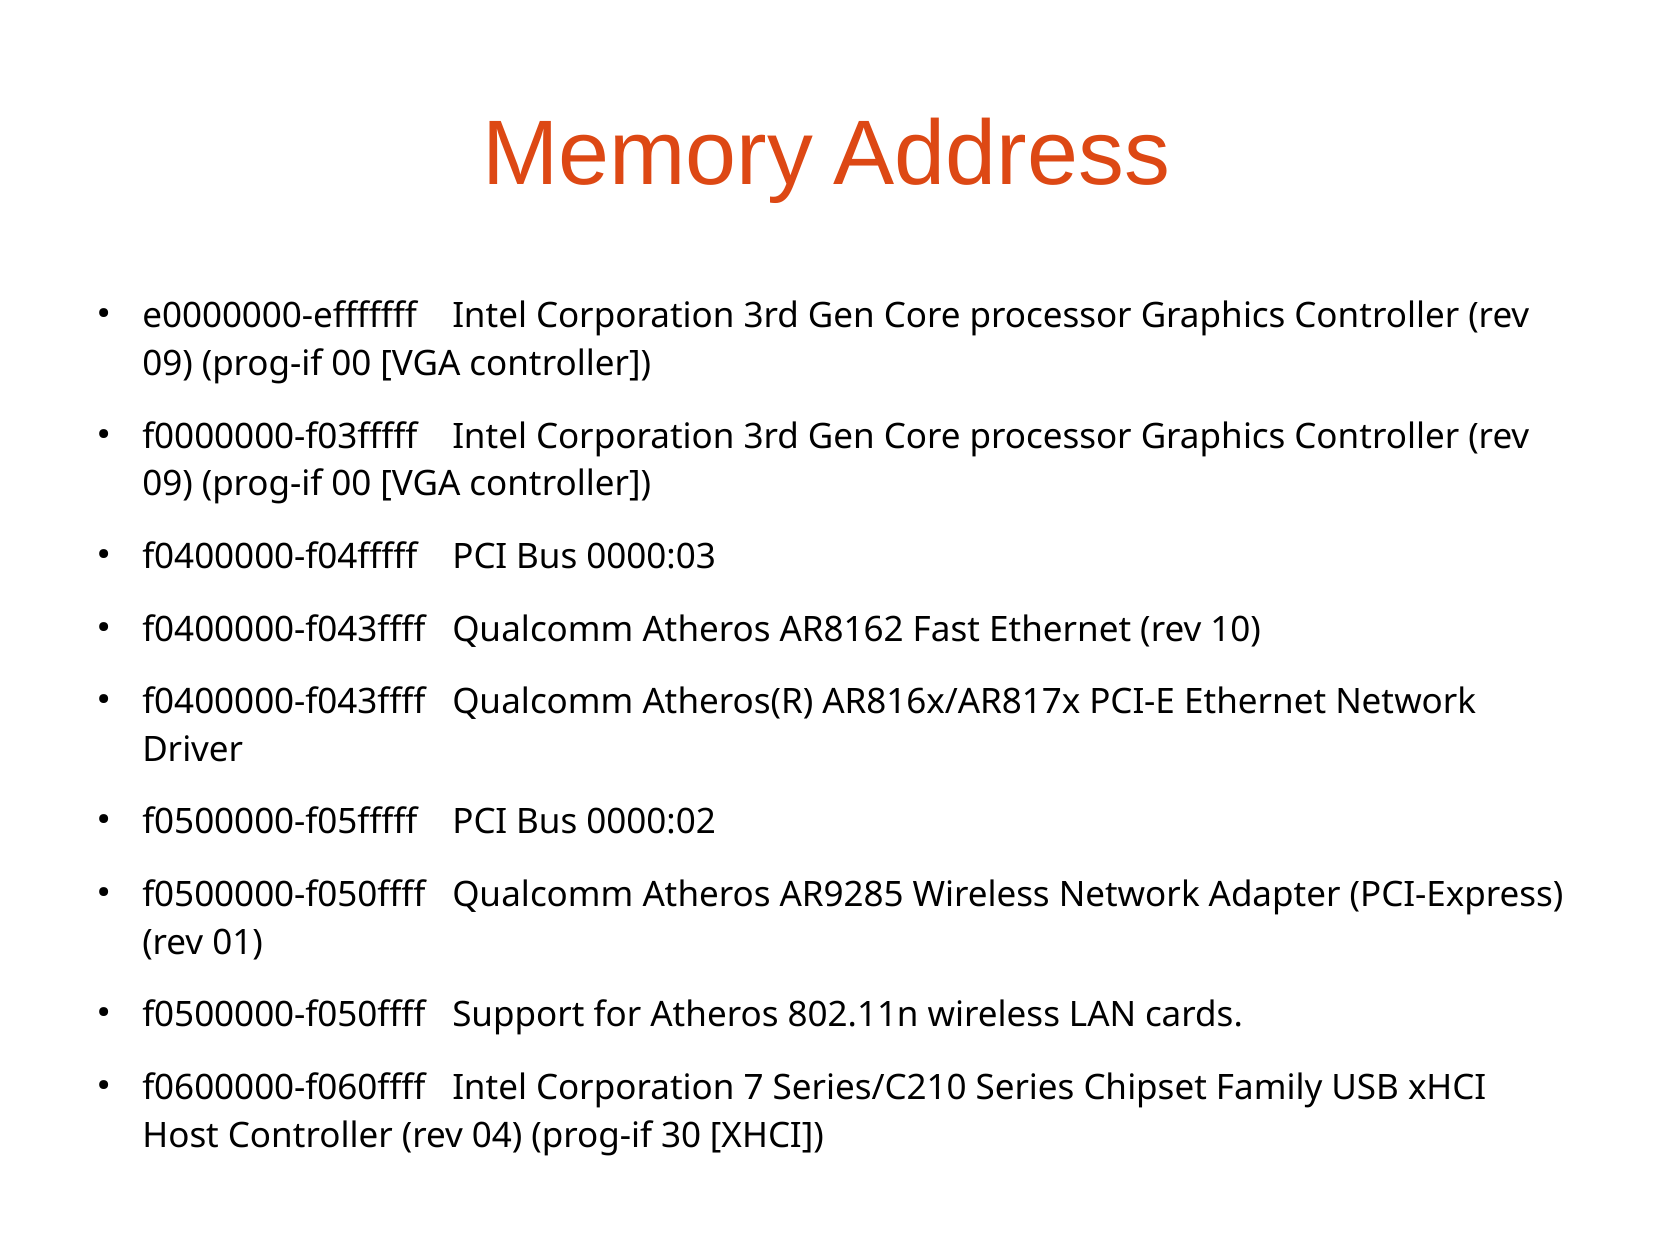

# Memory Address
e0000000-efffffff	Intel Corporation 3rd Gen Core processor Graphics Controller (rev 09) (prog-if 00 [VGA controller])
f0000000-f03fffff 	Intel Corporation 3rd Gen Core processor Graphics Controller (rev 09) (prog-if 00 [VGA controller])
f0400000-f04fffff 	PCI Bus 0000:03
f0400000-f043ffff 	Qualcomm Atheros AR8162 Fast Ethernet (rev 10)
f0400000-f043ffff 	Qualcomm Atheros(R) AR816x/AR817x PCI-E Ethernet Network Driver
f0500000-f05fffff 	PCI Bus 0000:02
f0500000-f050ffff 	Qualcomm Atheros AR9285 Wireless Network Adapter (PCI-Express) (rev 01)
f0500000-f050ffff 	Support for Atheros 802.11n wireless LAN cards.
f0600000-f060ffff 	Intel Corporation 7 Series/C210 Series Chipset Family USB xHCI Host Controller (rev 04) (prog-if 30 [XHCI])